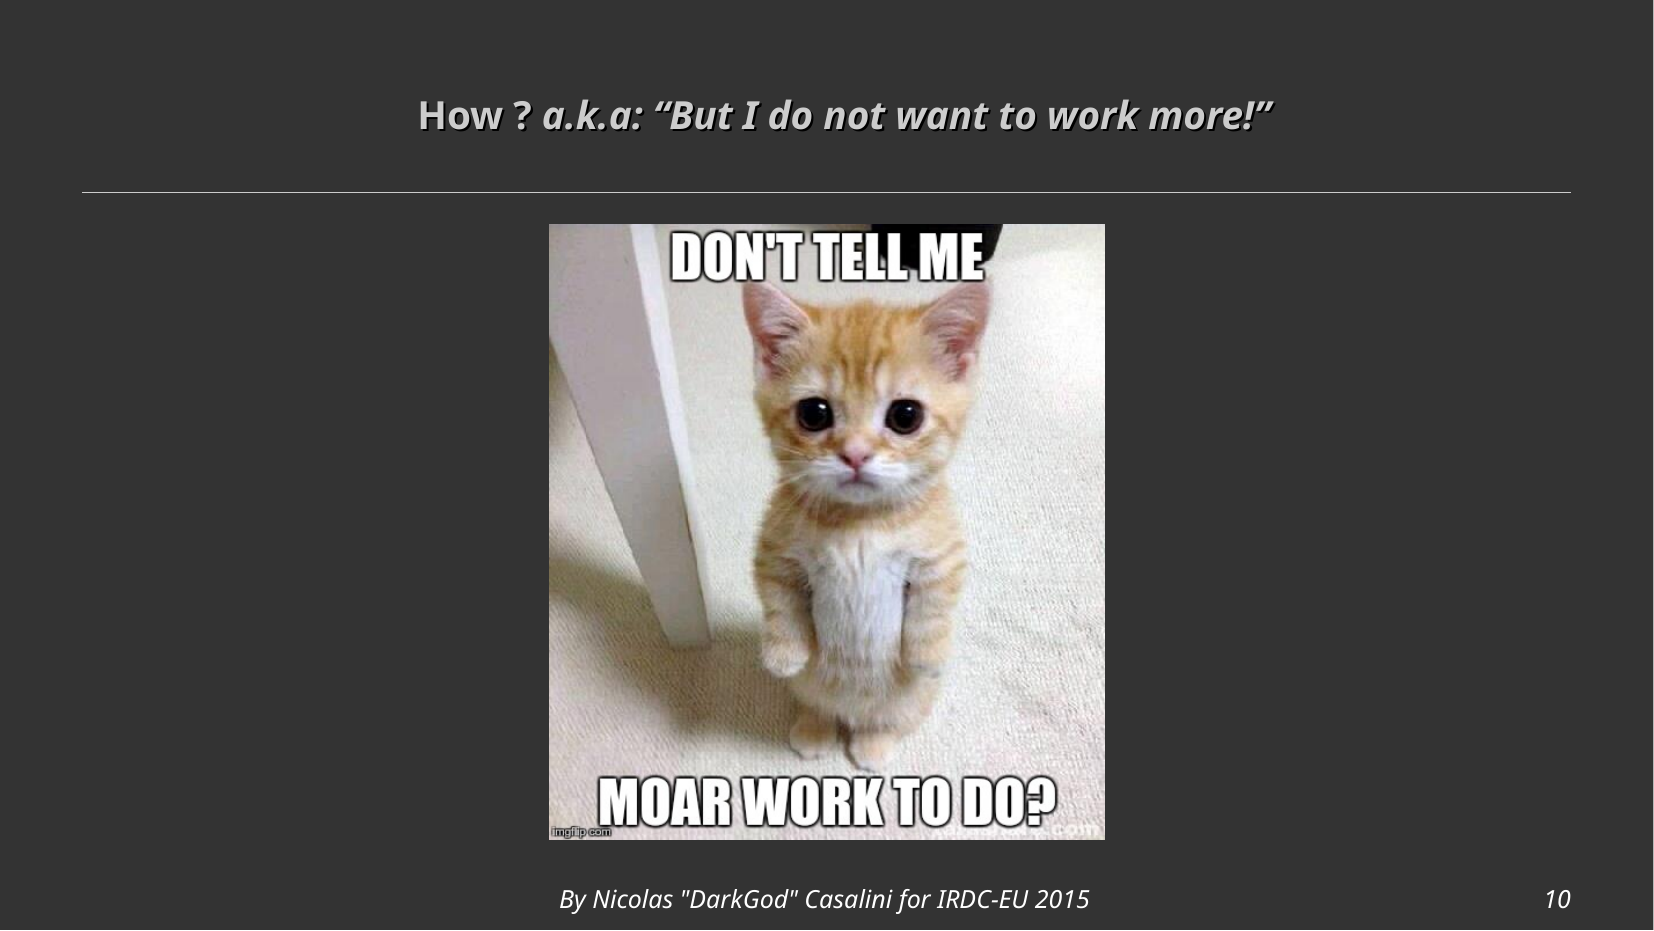

# How ? a.k.a: “But I do not want to work more!”
By Nicolas "DarkGod" Casalini for IRDC-EU 2015
10